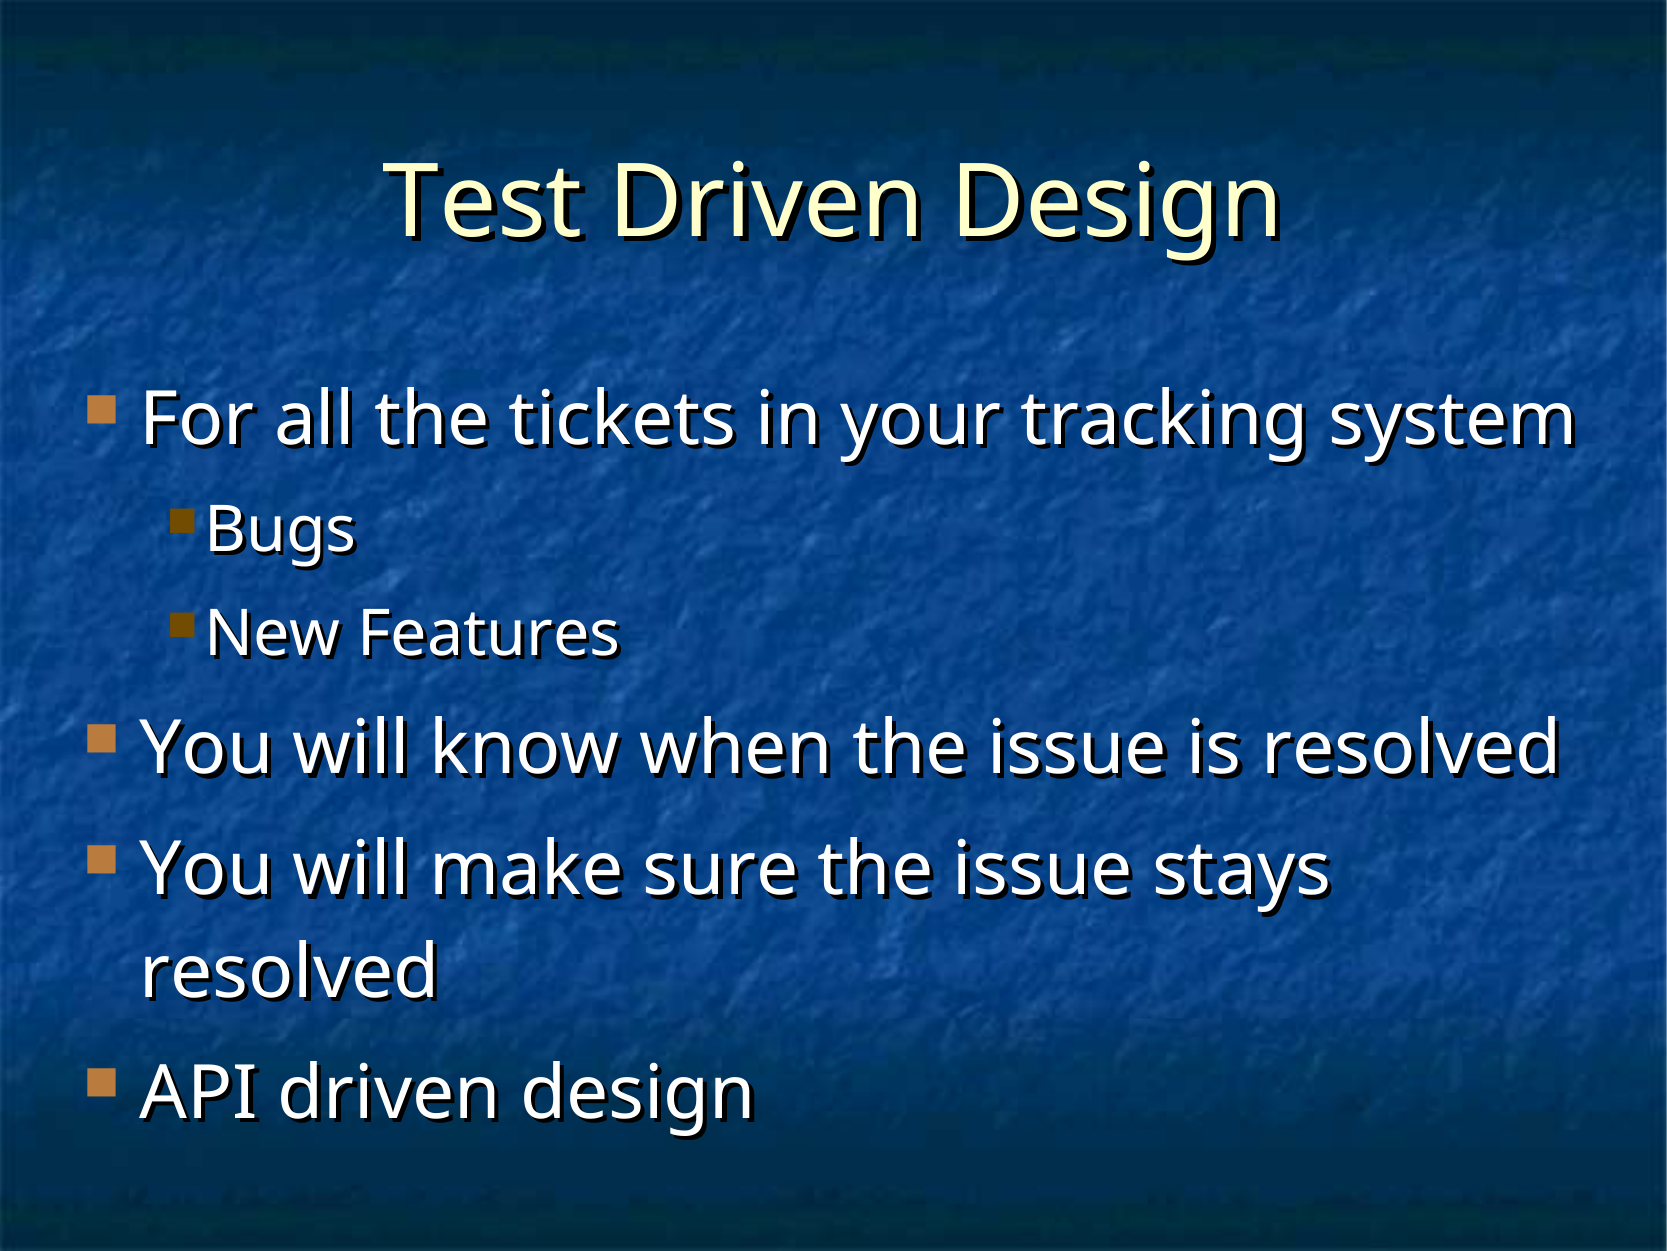

# Test Driven Design
For all the tickets in your tracking system
Bugs
New Features
You will know when the issue is resolved
You will make sure the issue stays resolved
API driven design